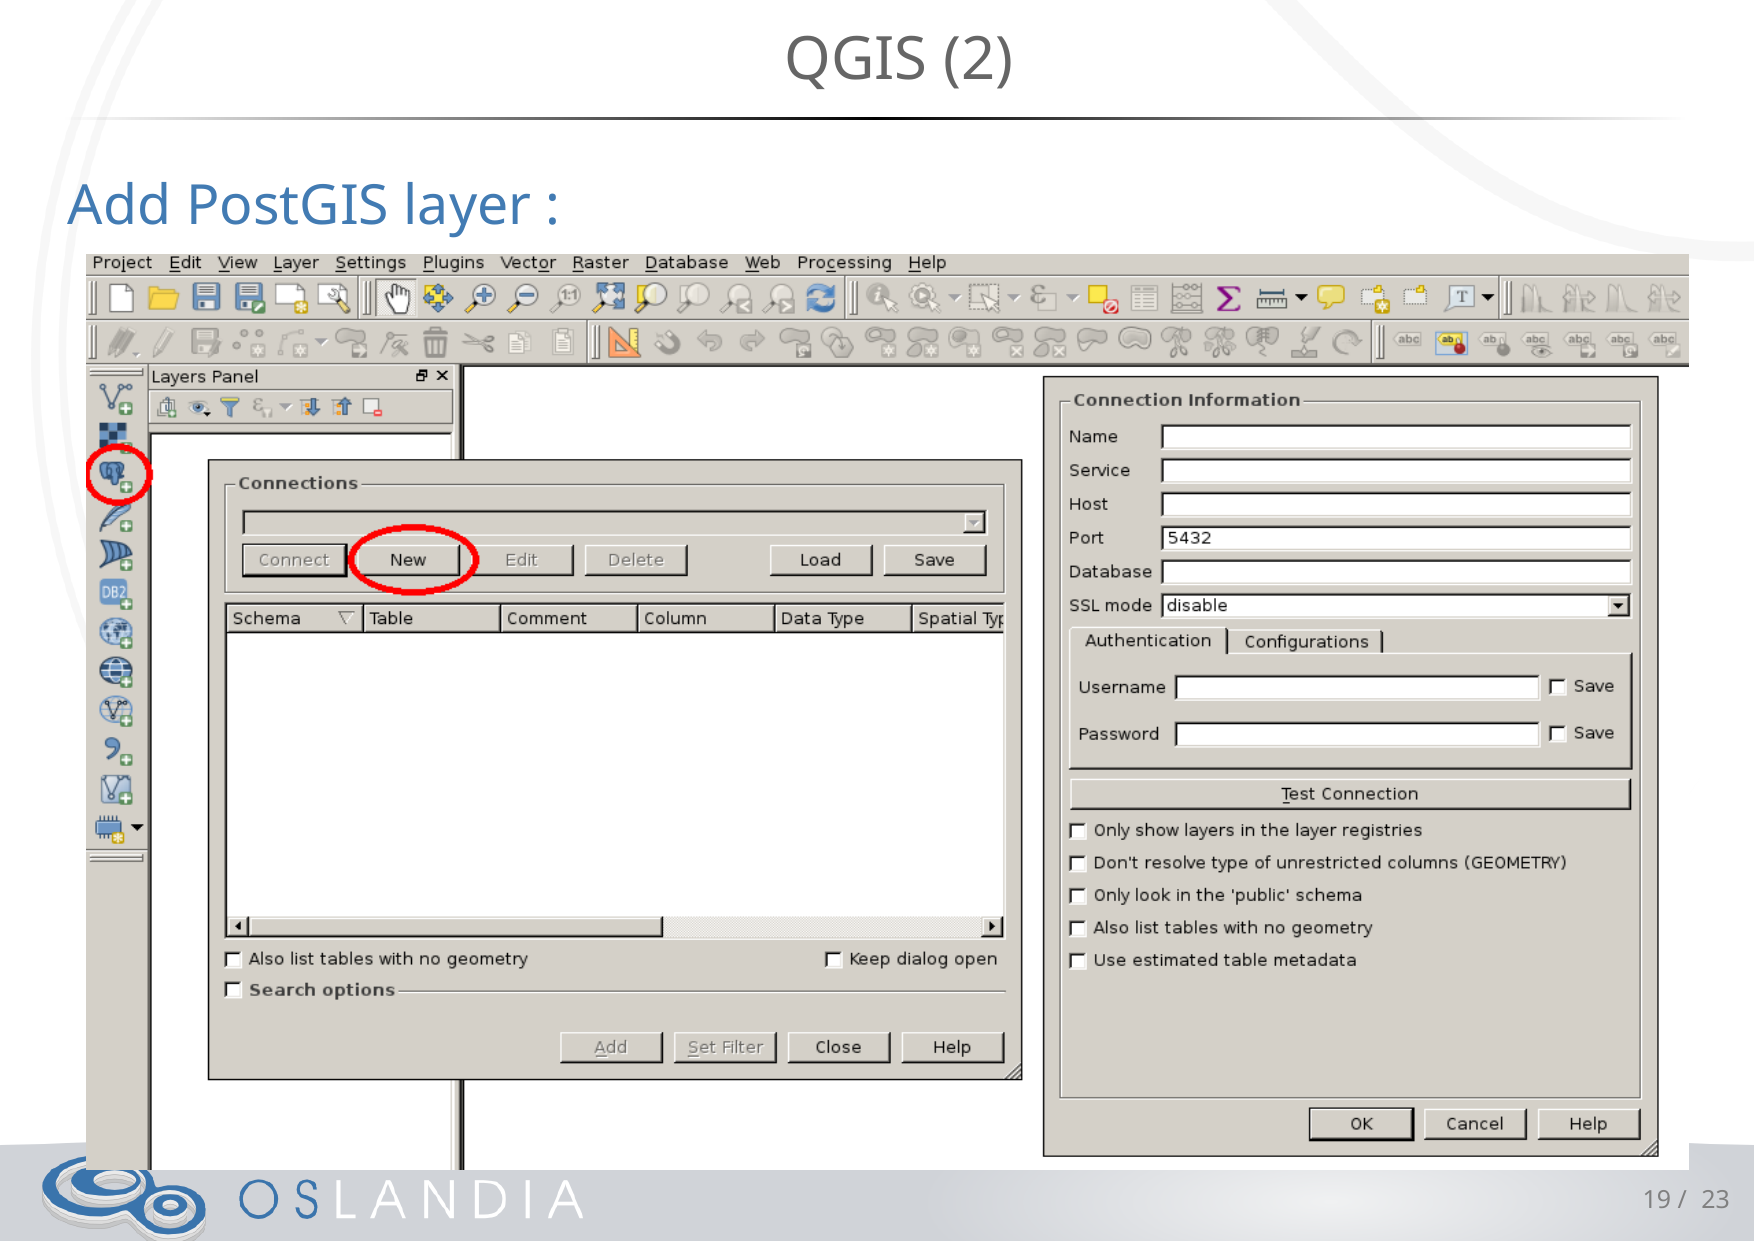

# QGIS (2)
Add PostGIS layer :